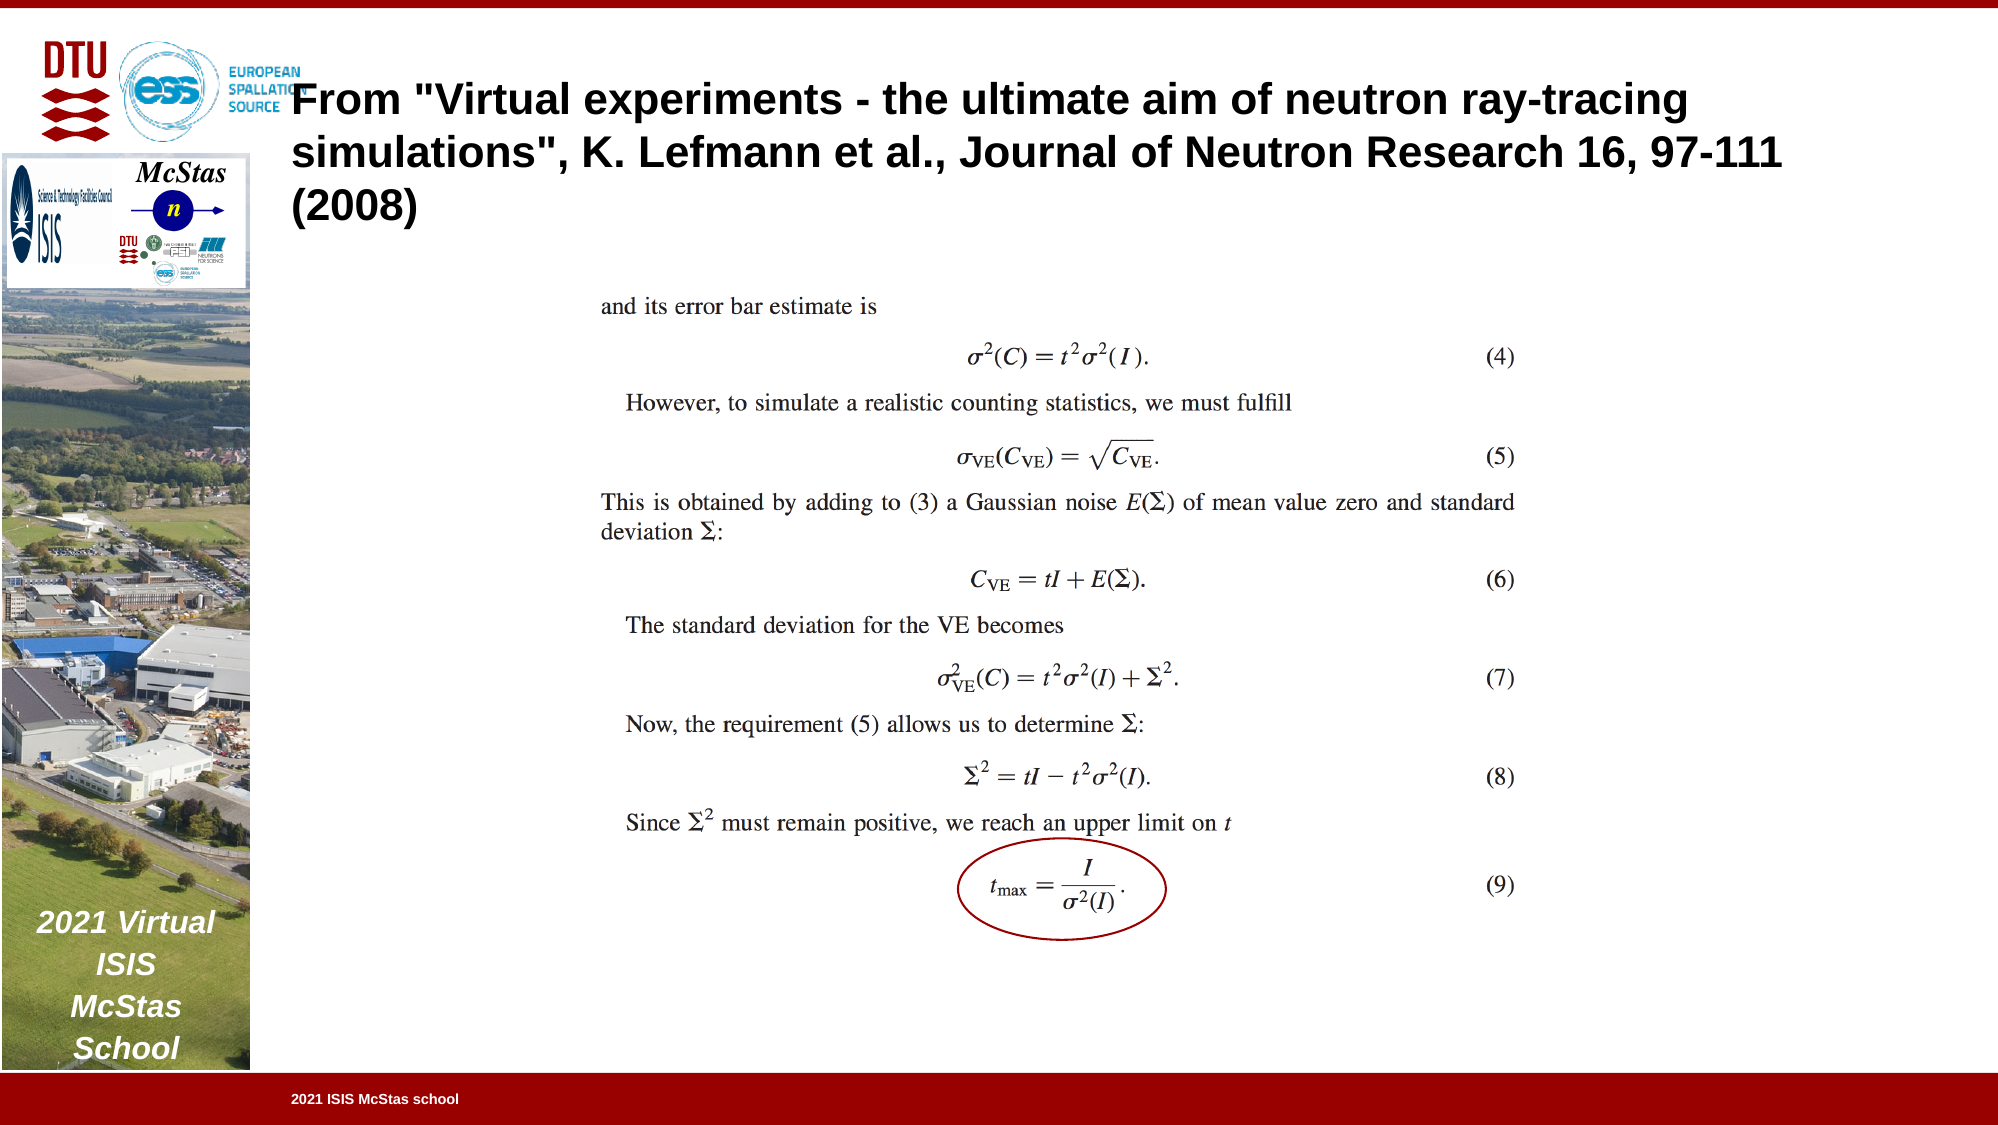

# From "Virtual experiments - the ultimate aim of neutron ray-tracing simulations", K. Lefmann et al., Journal of Neutron Research 16, 97-111 (2008)